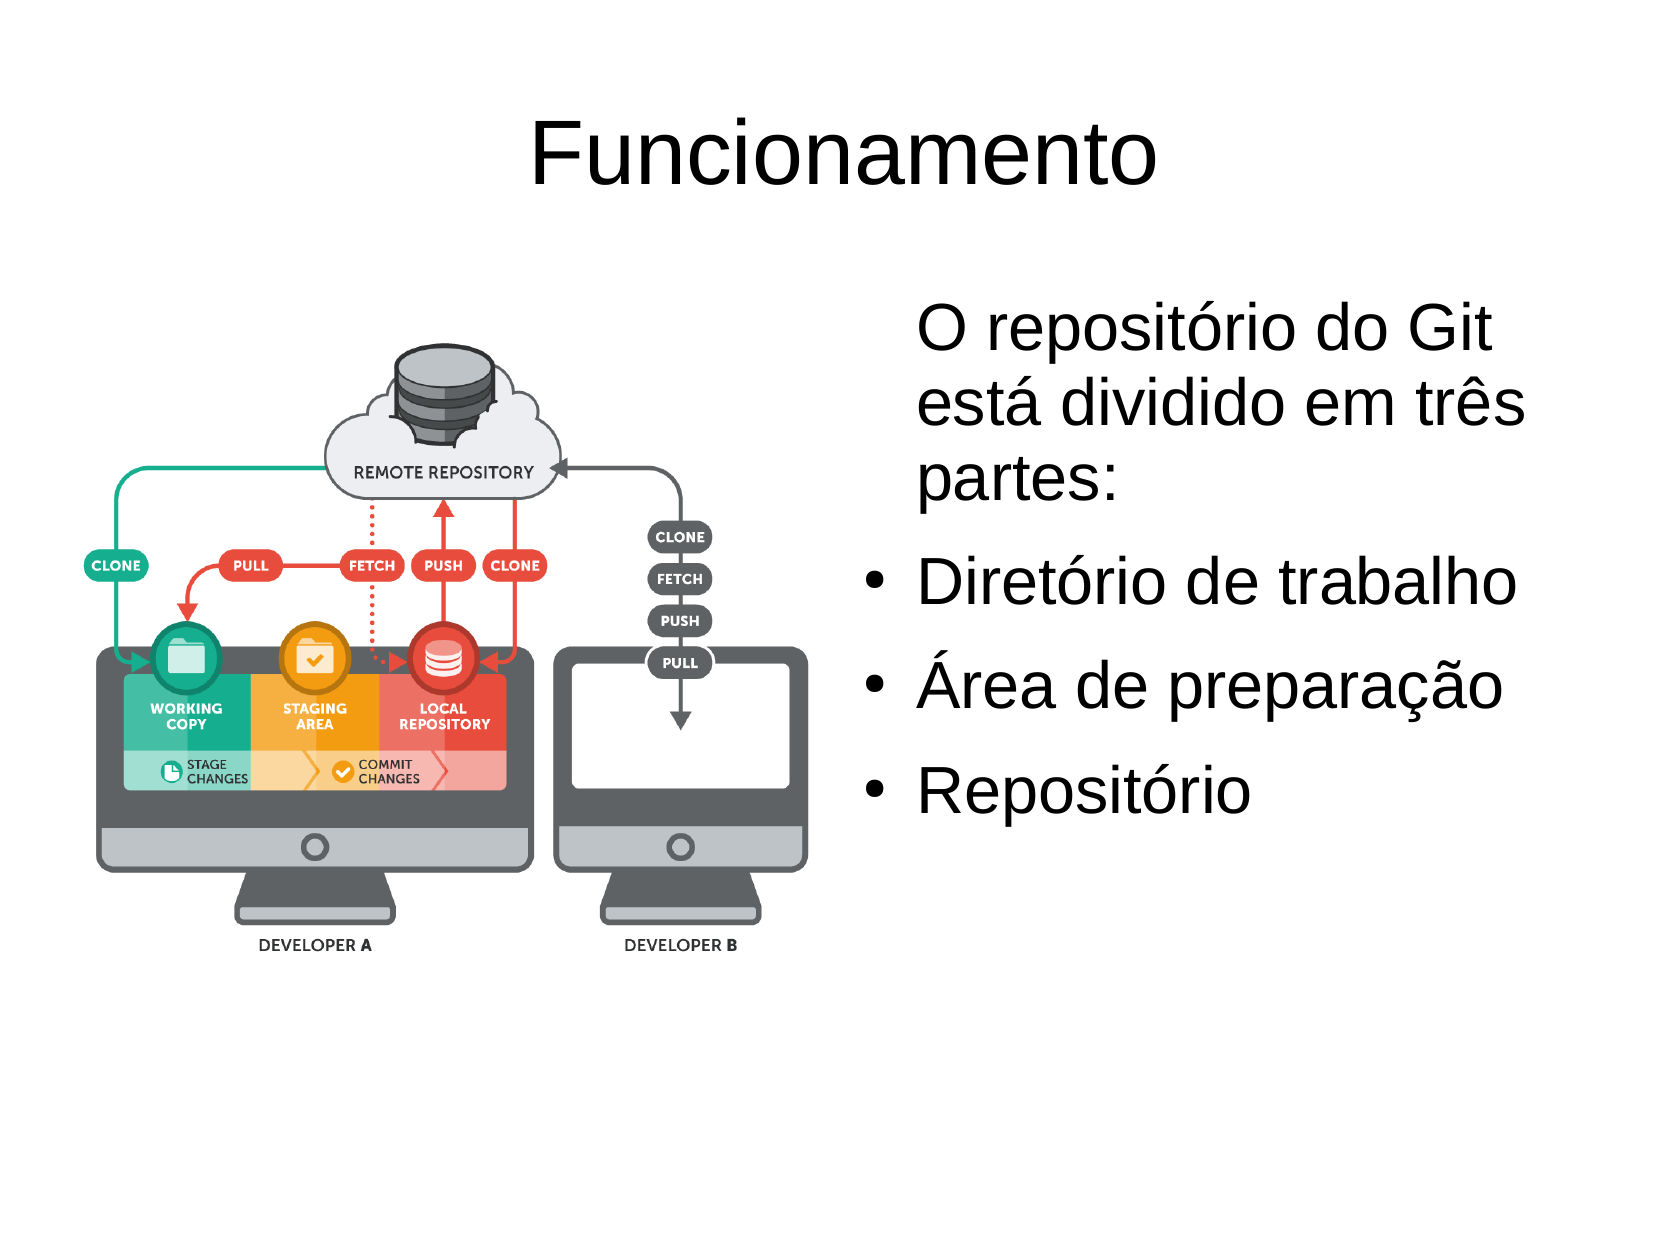

# Funcionamento
O repositório do Git está dividido em três partes:
Diretório de trabalho
Área de preparação
Repositório